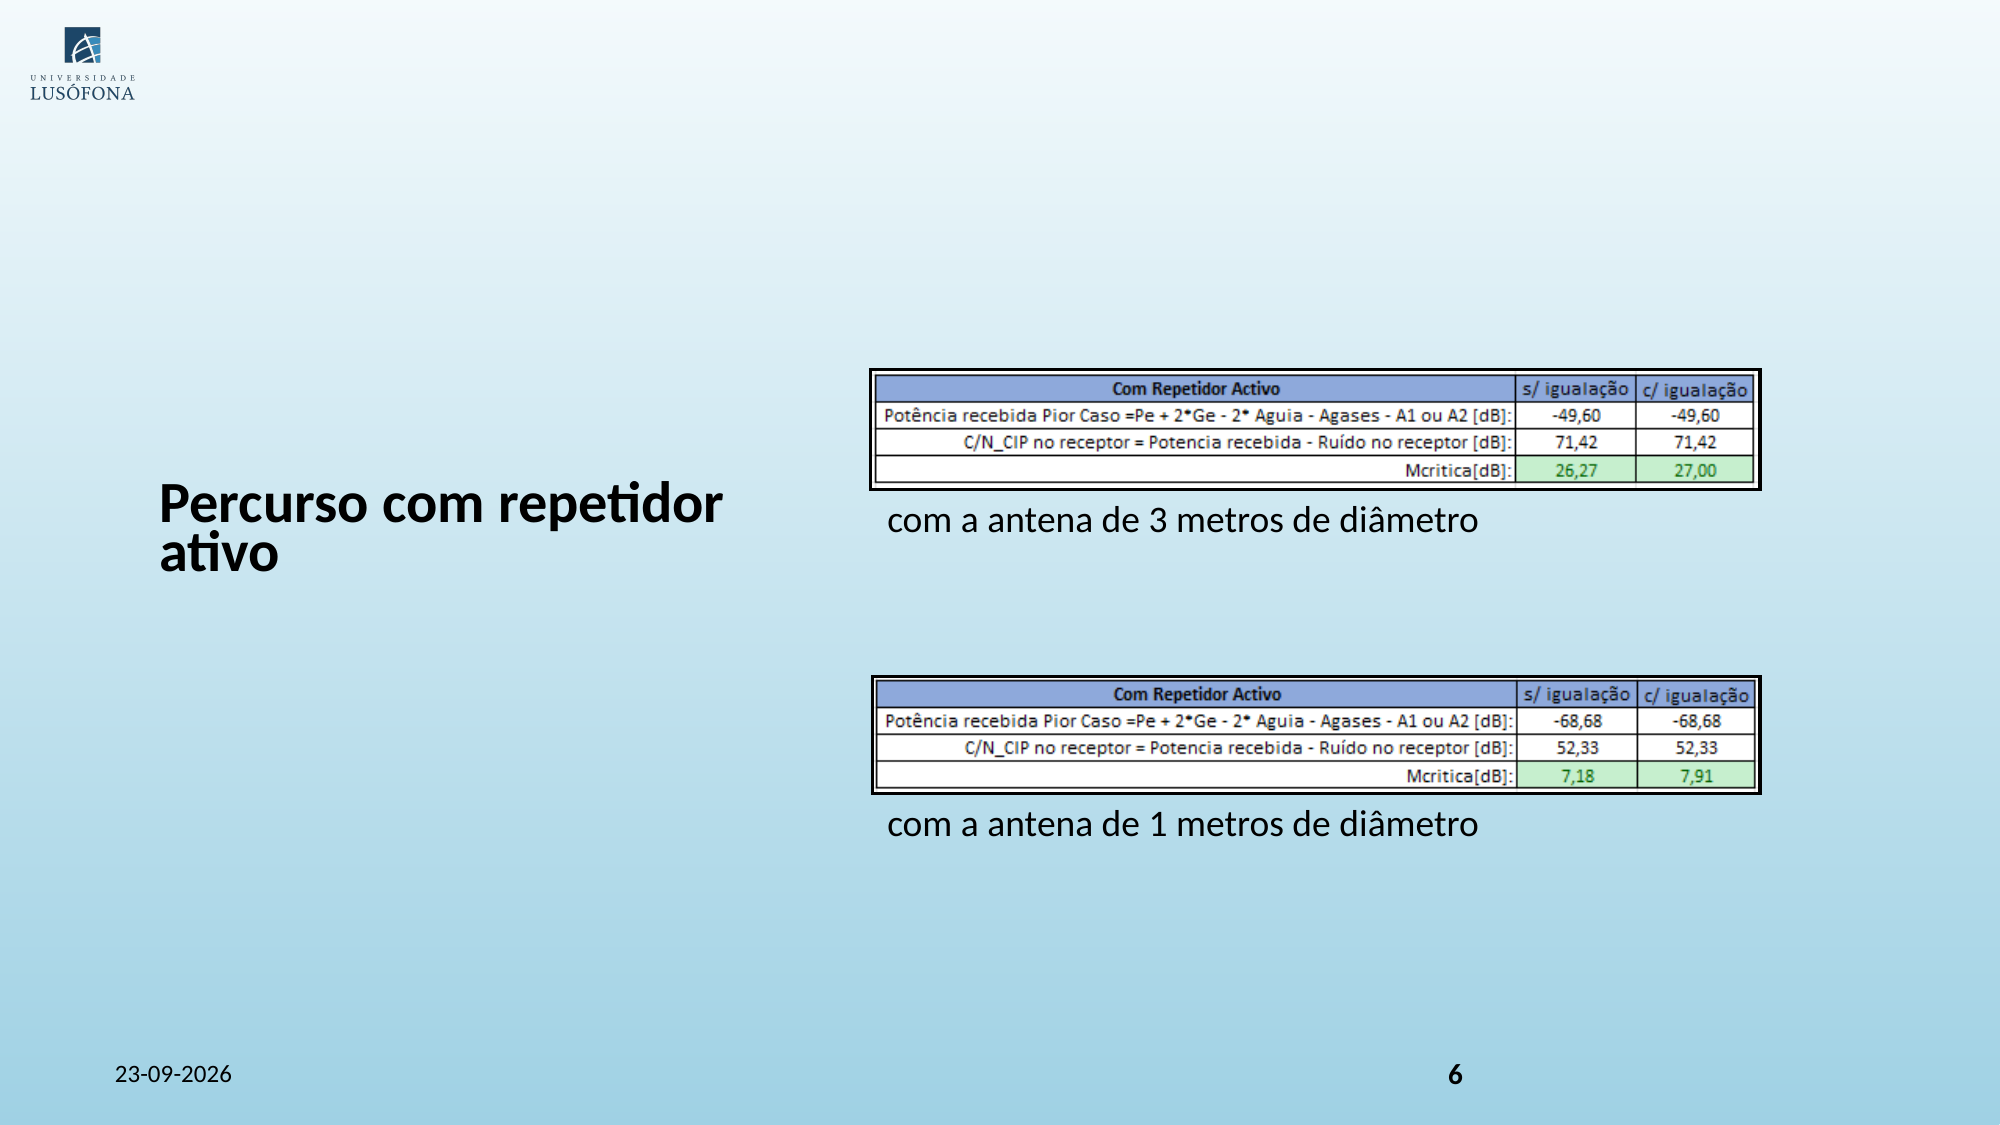

Percurso com repetidor ativo
com a antena de 3 metros de diâmetro
com a antena de 1 metros de diâmetro